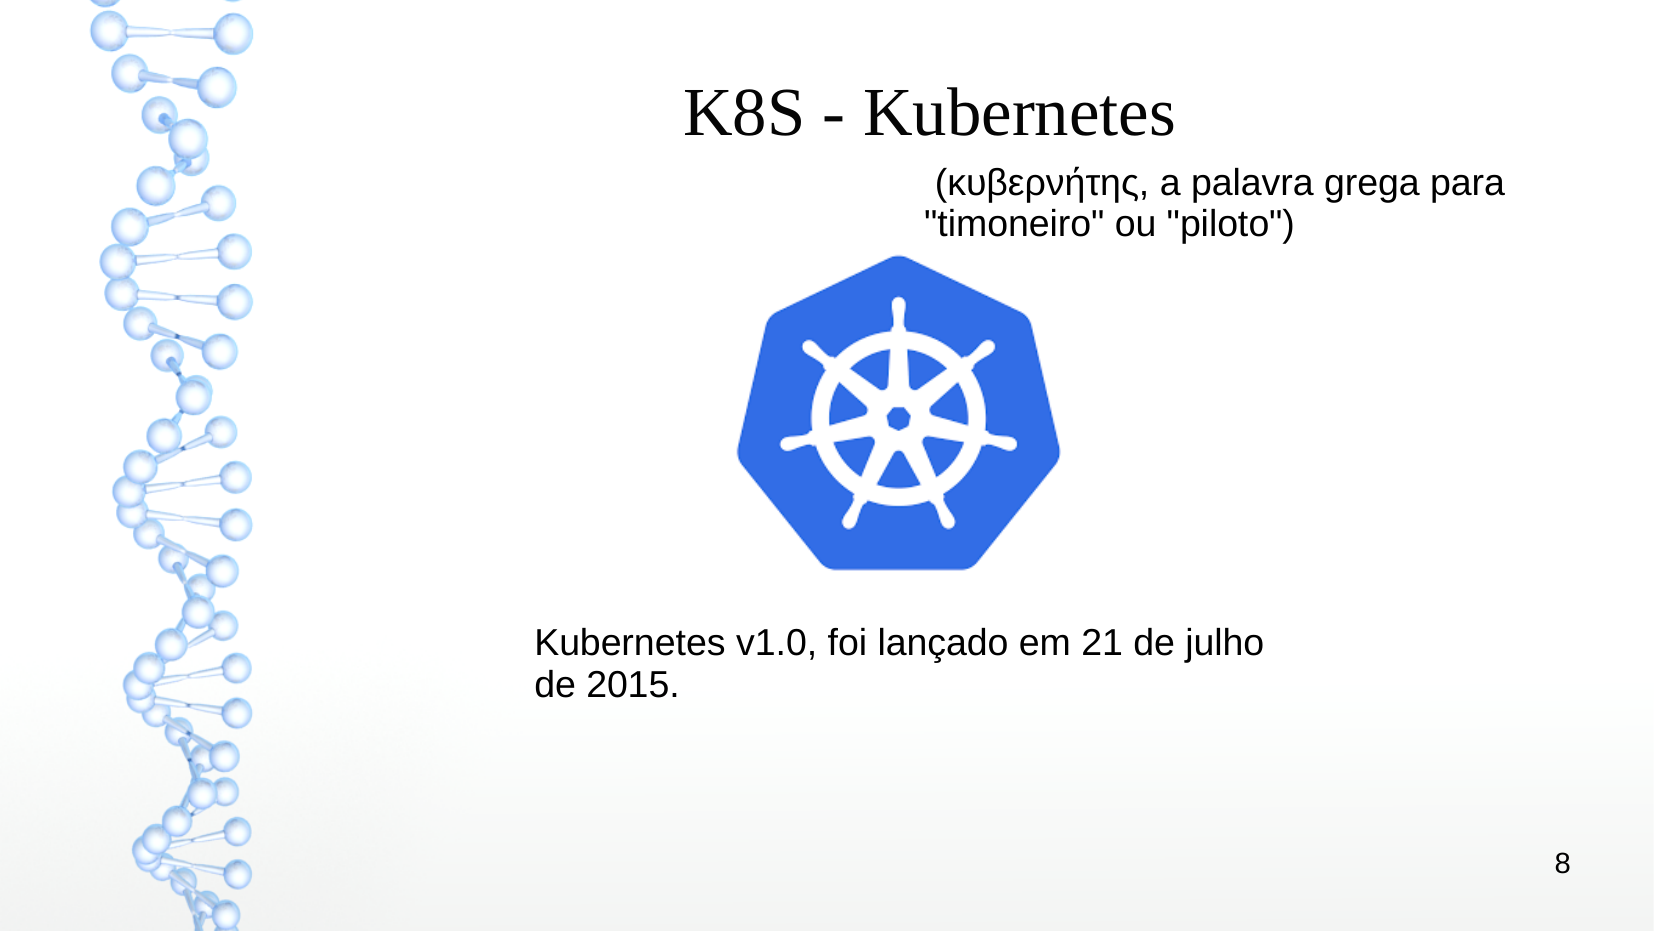

# K8S - Kubernetes
 (κυβερνήτης, a palavra grega para "timoneiro" ou "piloto")
Kubernetes v1.0, foi lançado em 21 de julho de 2015.
8